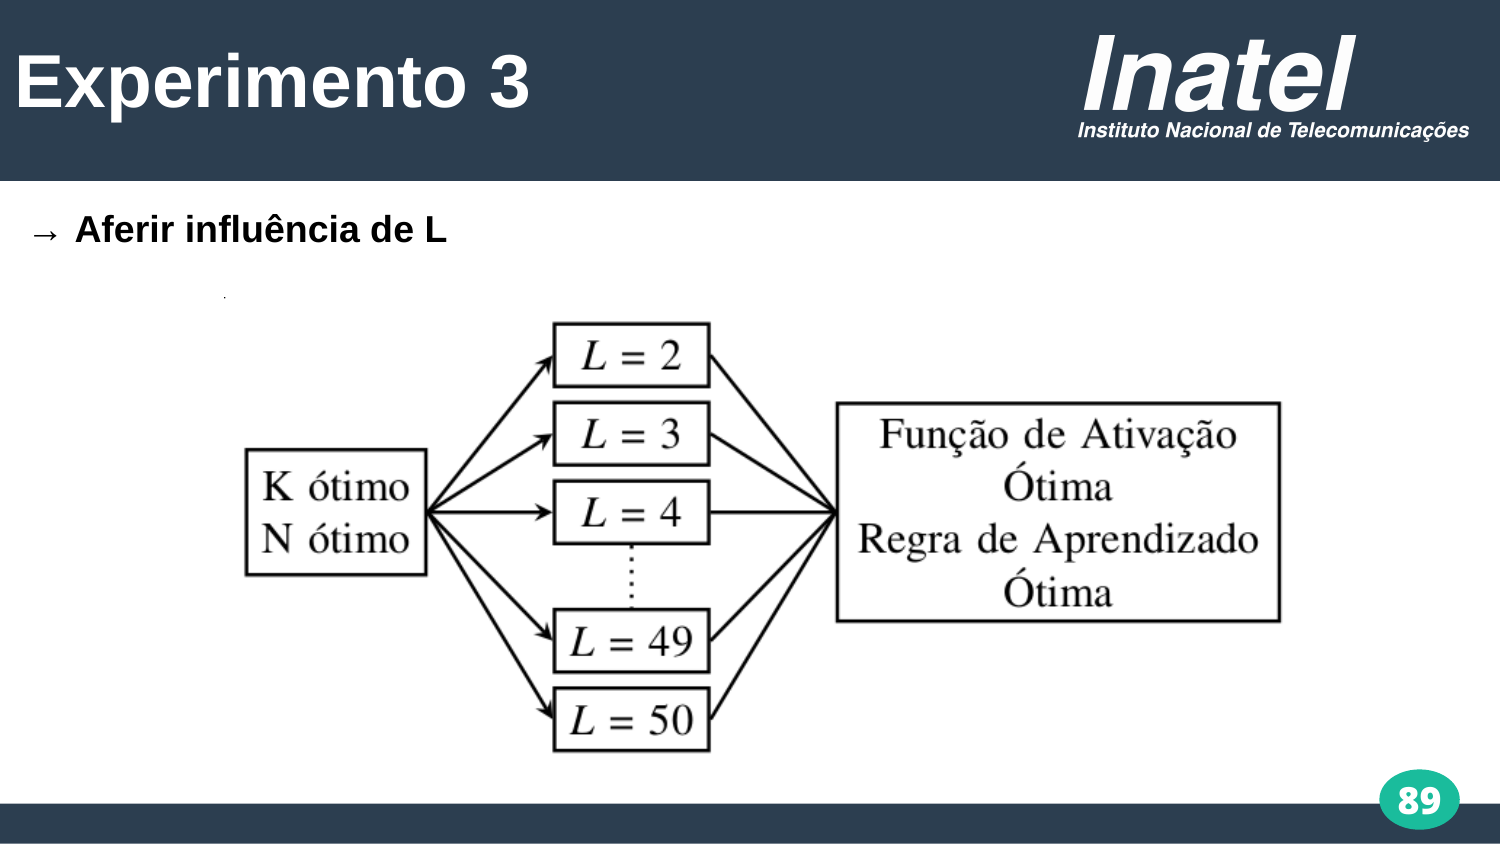

Experimento 3
→ Aferir influência de L
89